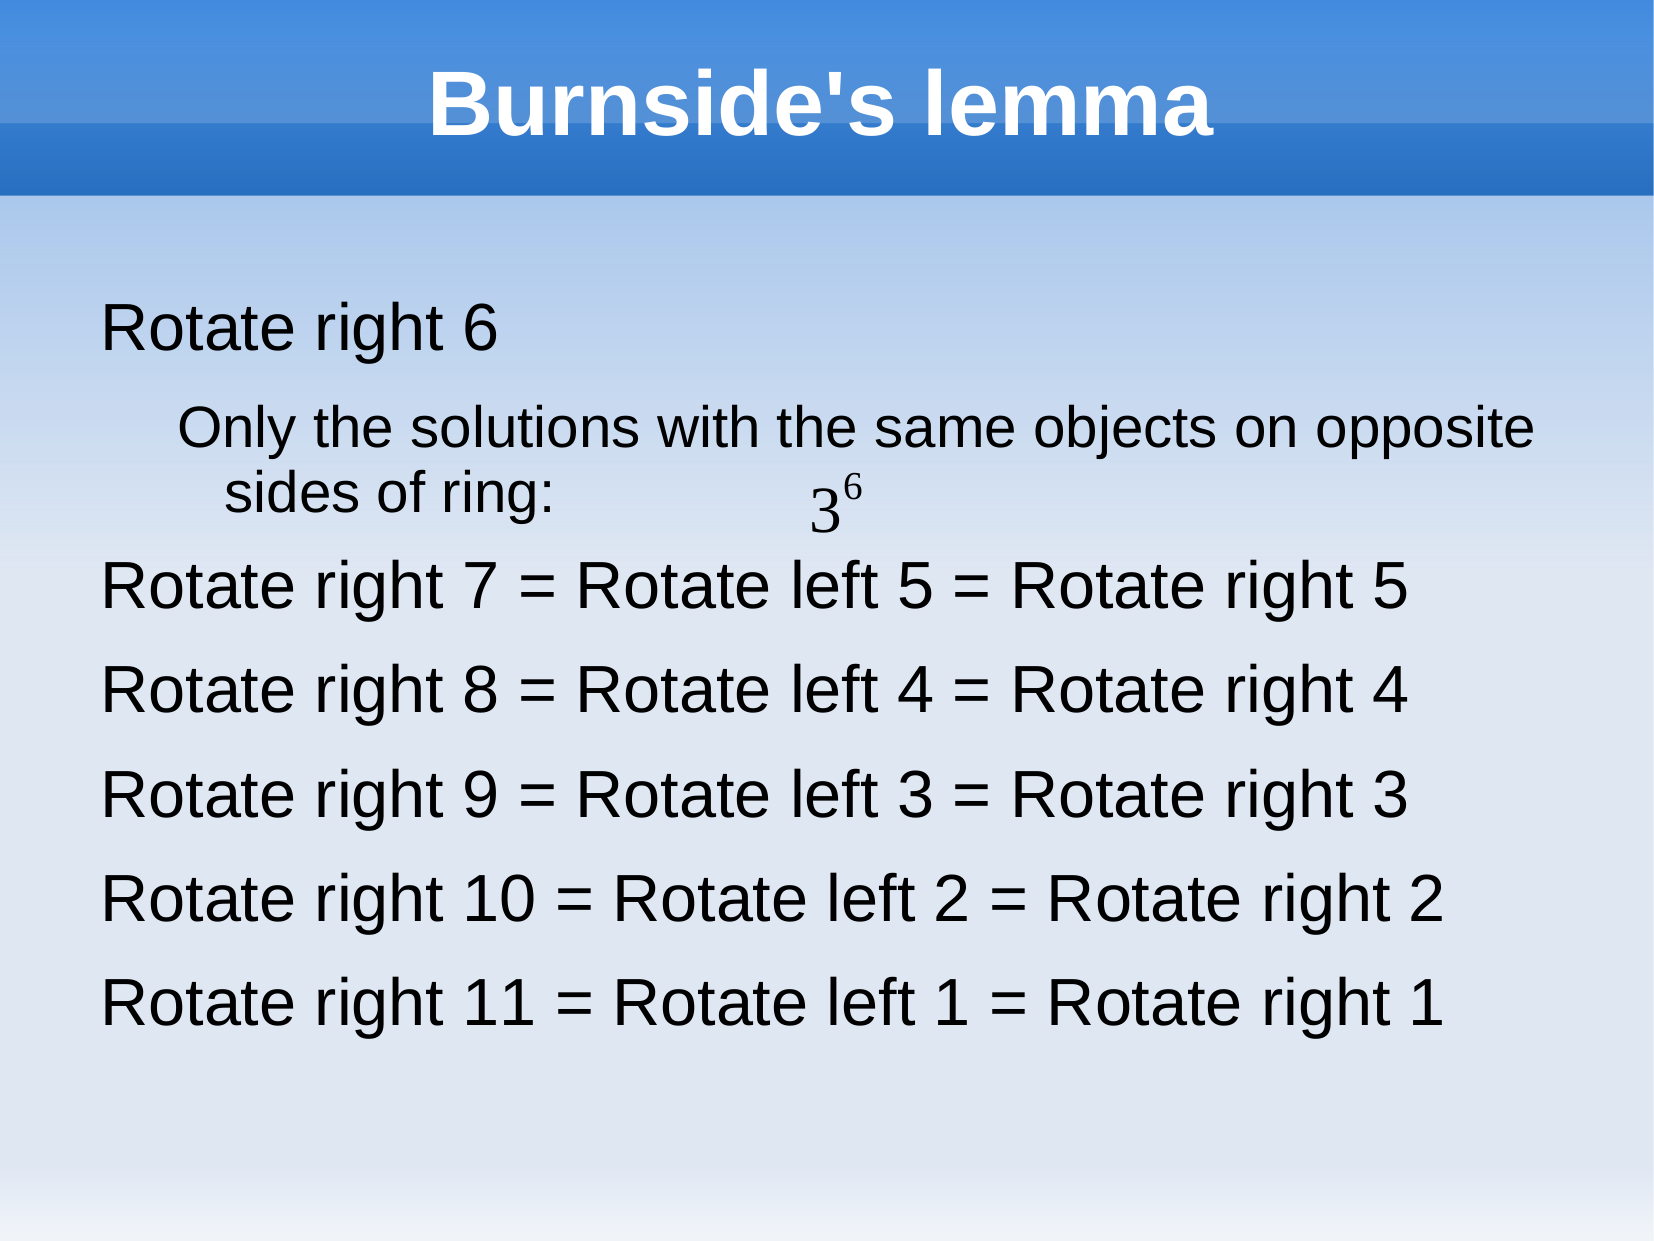

# Burnside's lemma
Rotate right 6
Only the solutions with the same objects on opposite sides of ring:
Rotate right 7 = Rotate left 5 = Rotate right 5
Rotate right 8 = Rotate left 4 = Rotate right 4
Rotate right 9 = Rotate left 3 = Rotate right 3
Rotate right 10 = Rotate left 2 = Rotate right 2
Rotate right 11 = Rotate left 1 = Rotate right 1